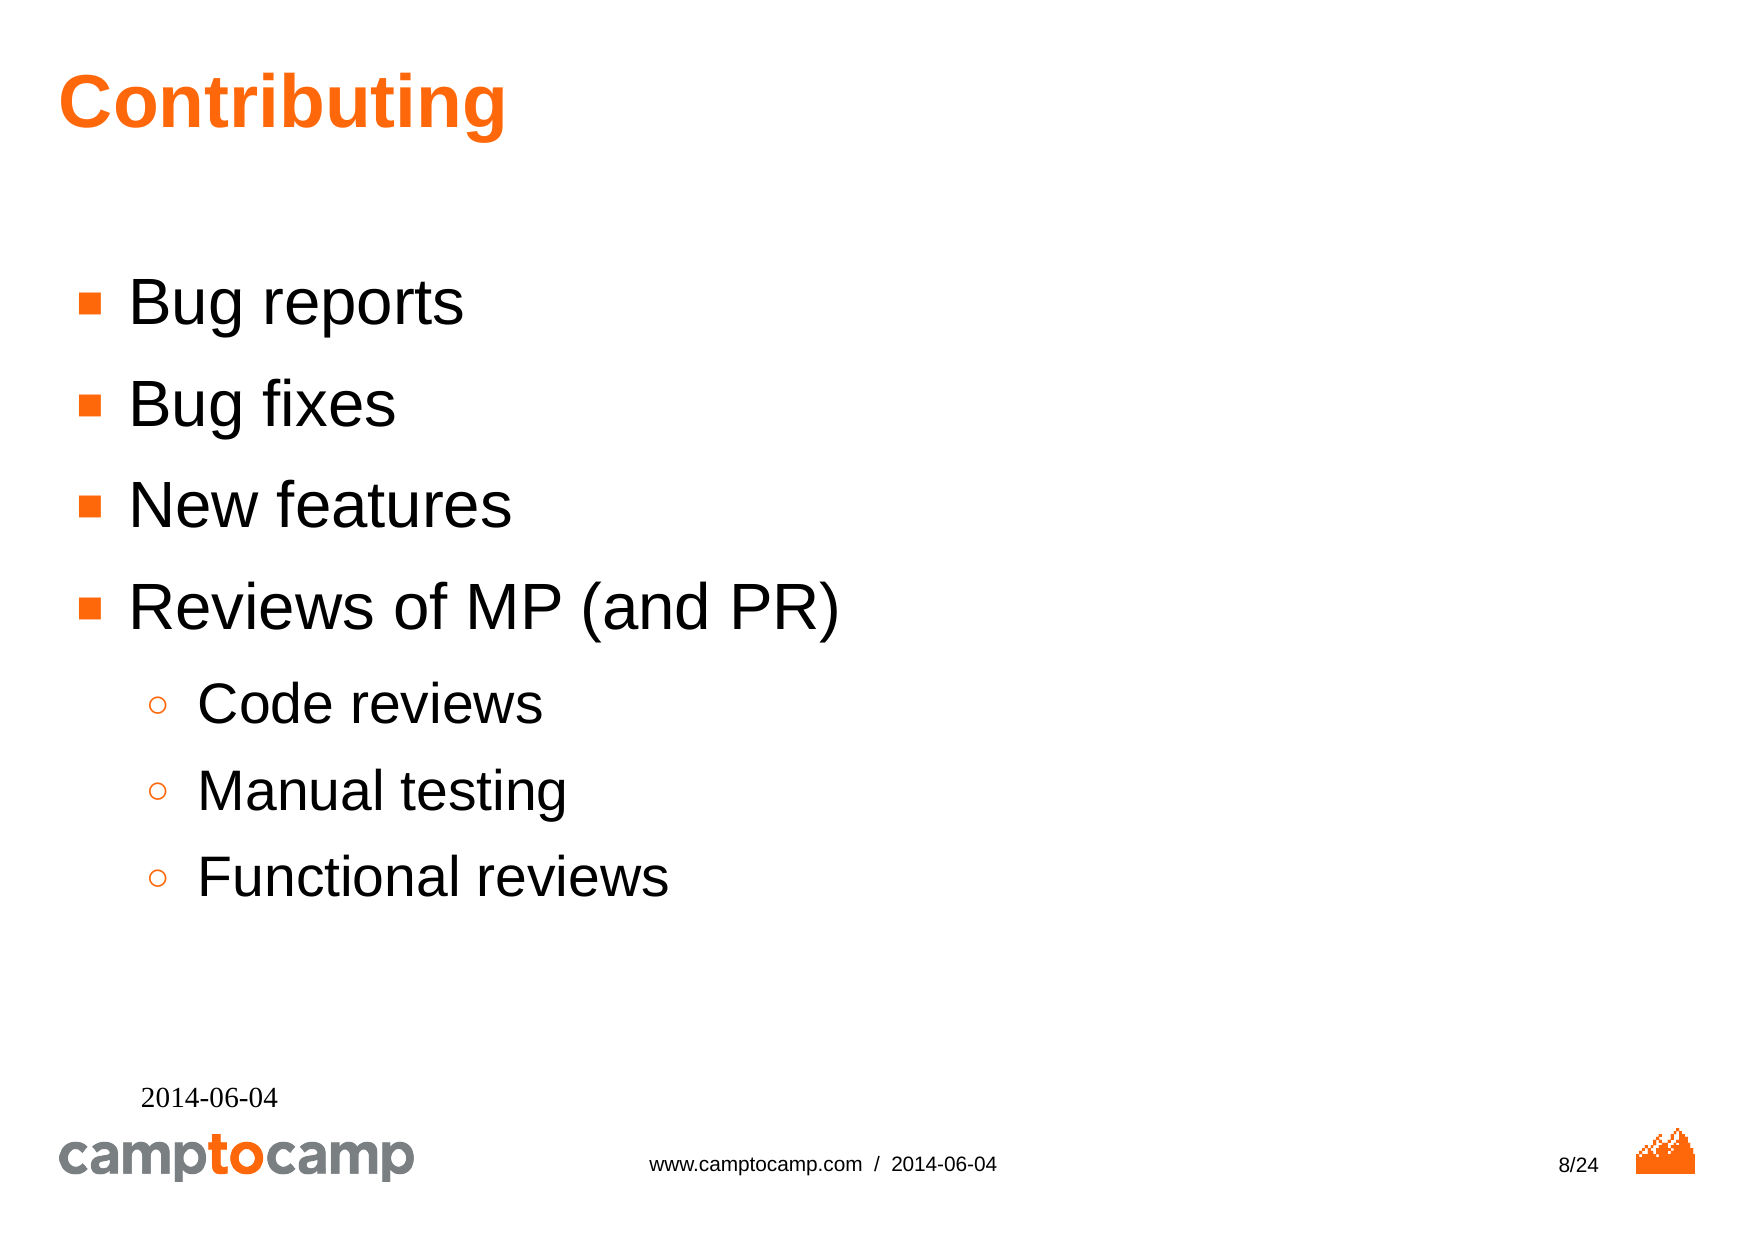

# Contributing
Bug reports
Bug fixes
New features
Reviews of MP (and PR)
Code reviews
Manual testing
Functional reviews
2014-06-04